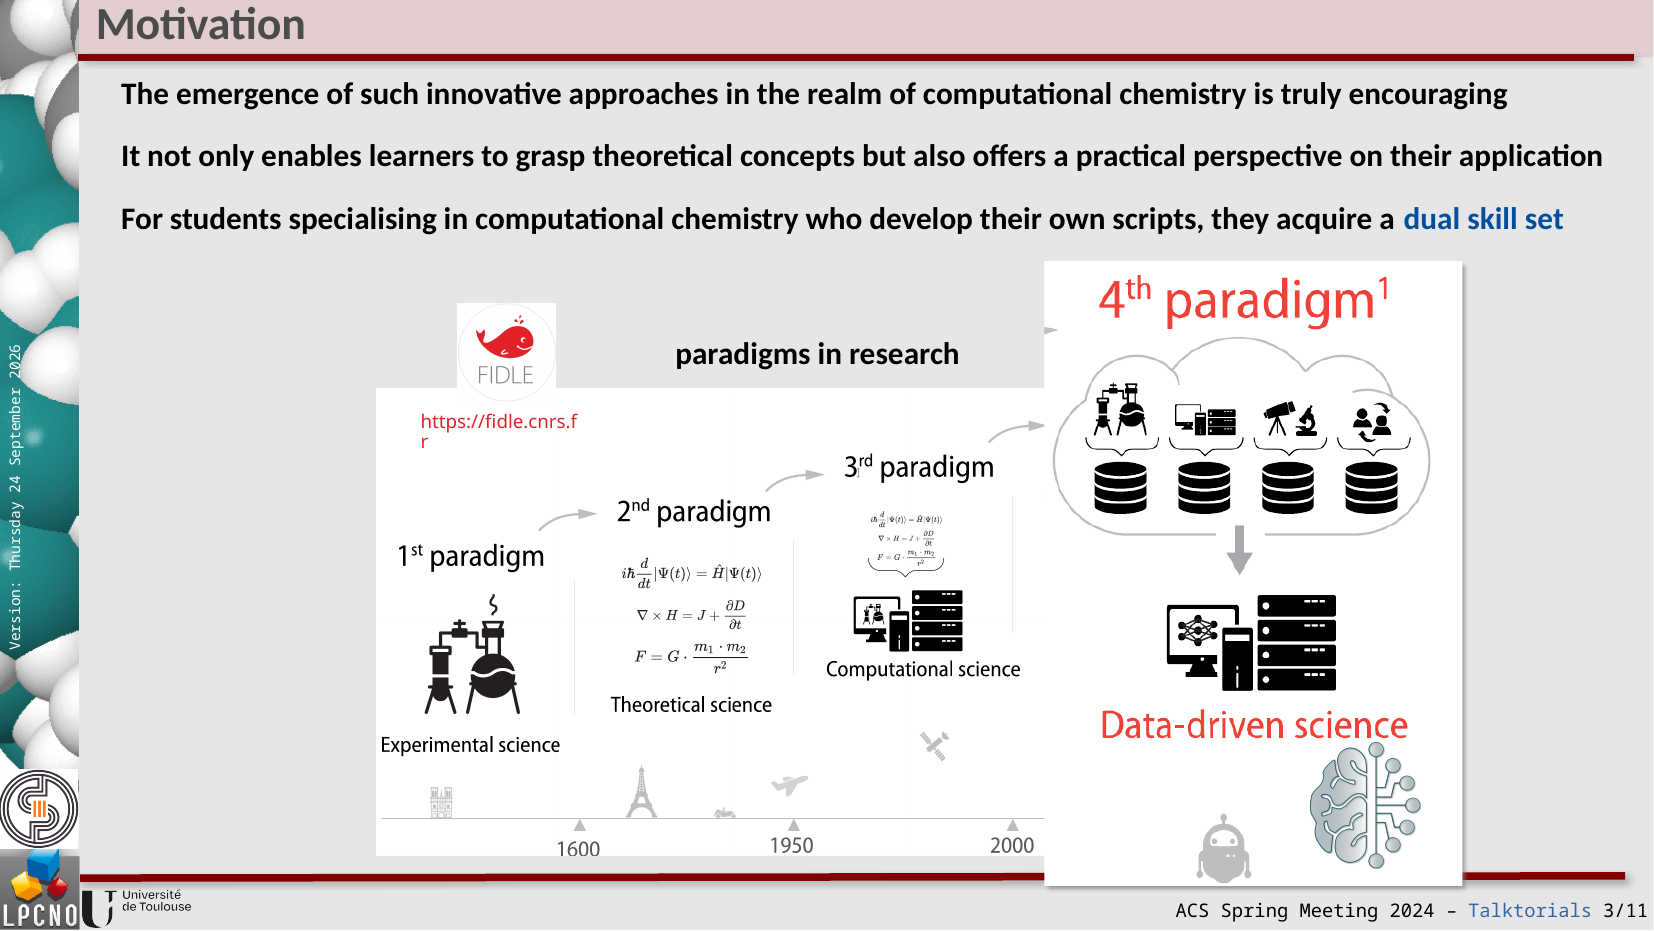

# Motivation
The emergence of such innovative approaches in the realm of computational chemistry is truly encouraging
It not only enables learners to grasp theoretical concepts but also offers a practical perspective on their application
For students specialising in computational chemistry who develop their own scripts, they acquire a dual skill set
https://fidle.cnrs.fr
paradigms in research